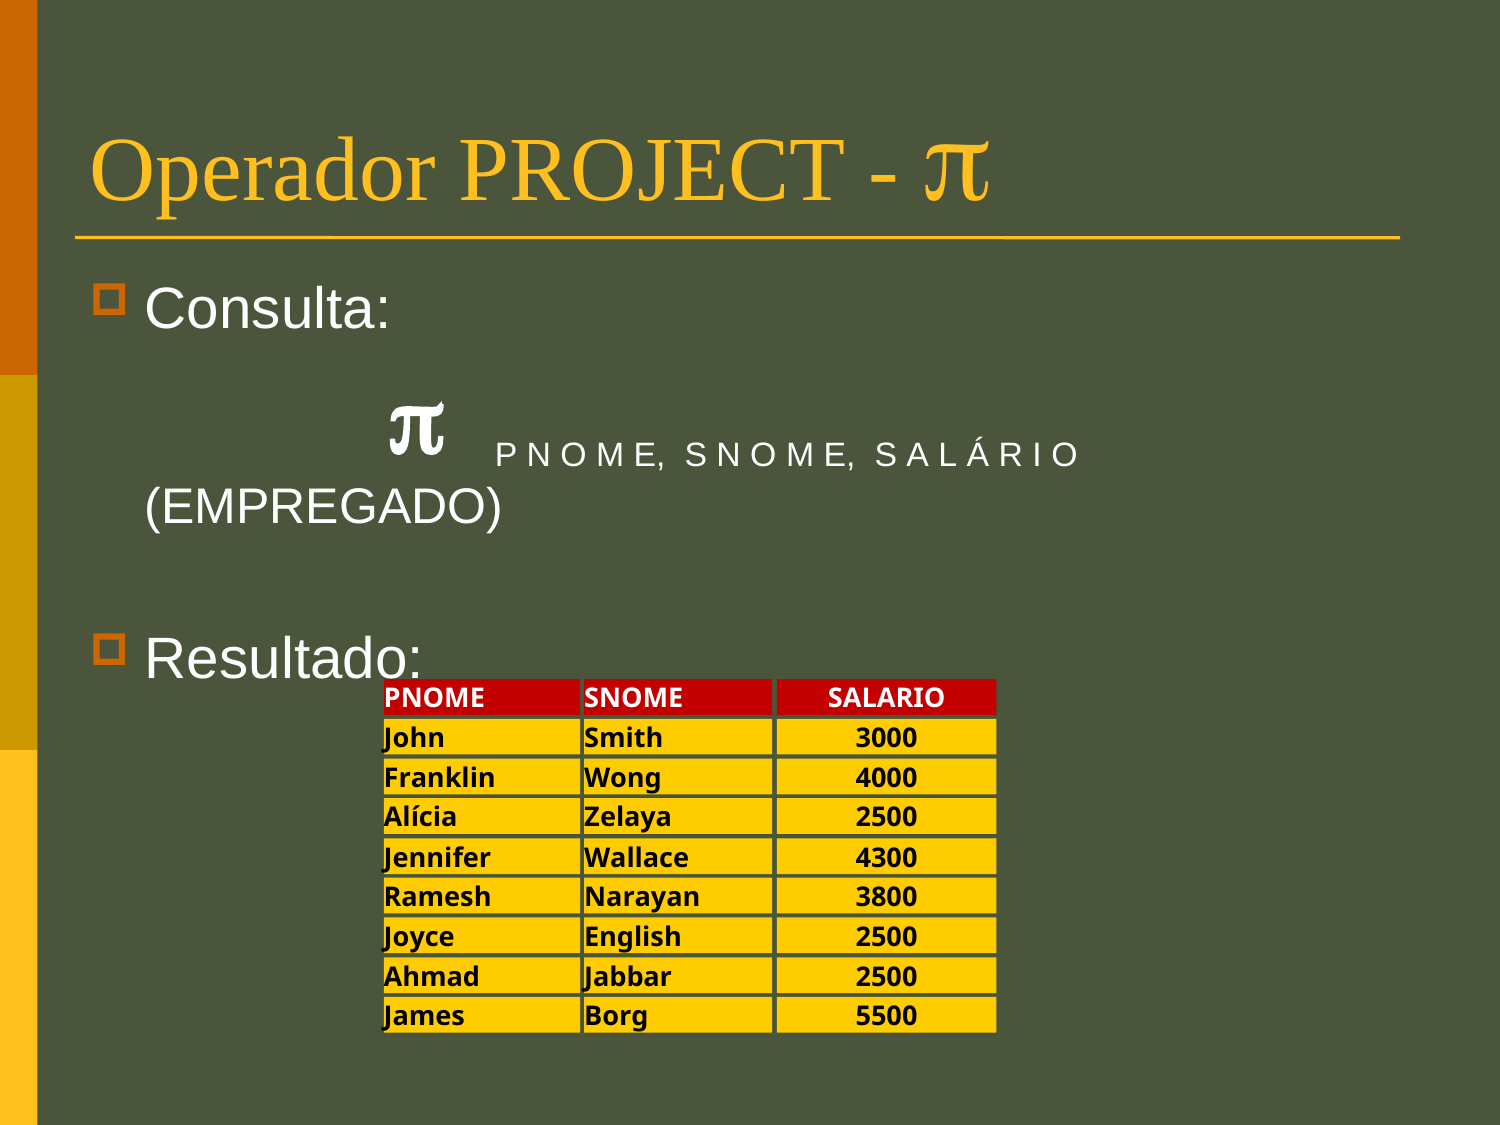

# Operador PROJECT - 
Consulta:
P N O M E, S N O M E, S A L Á R I O (EMPREGADO)‏
Resultado:
PNOME
SNOME
SALARIO
John
Smith
3000
Franklin
Wong
4000
Alícia
Zelaya
2500
Jennifer
Wallace
4300
Ramesh
Narayan
3800
Joyce
English
2500
Ahmad
Jabbar
2500
James
Borg
5500